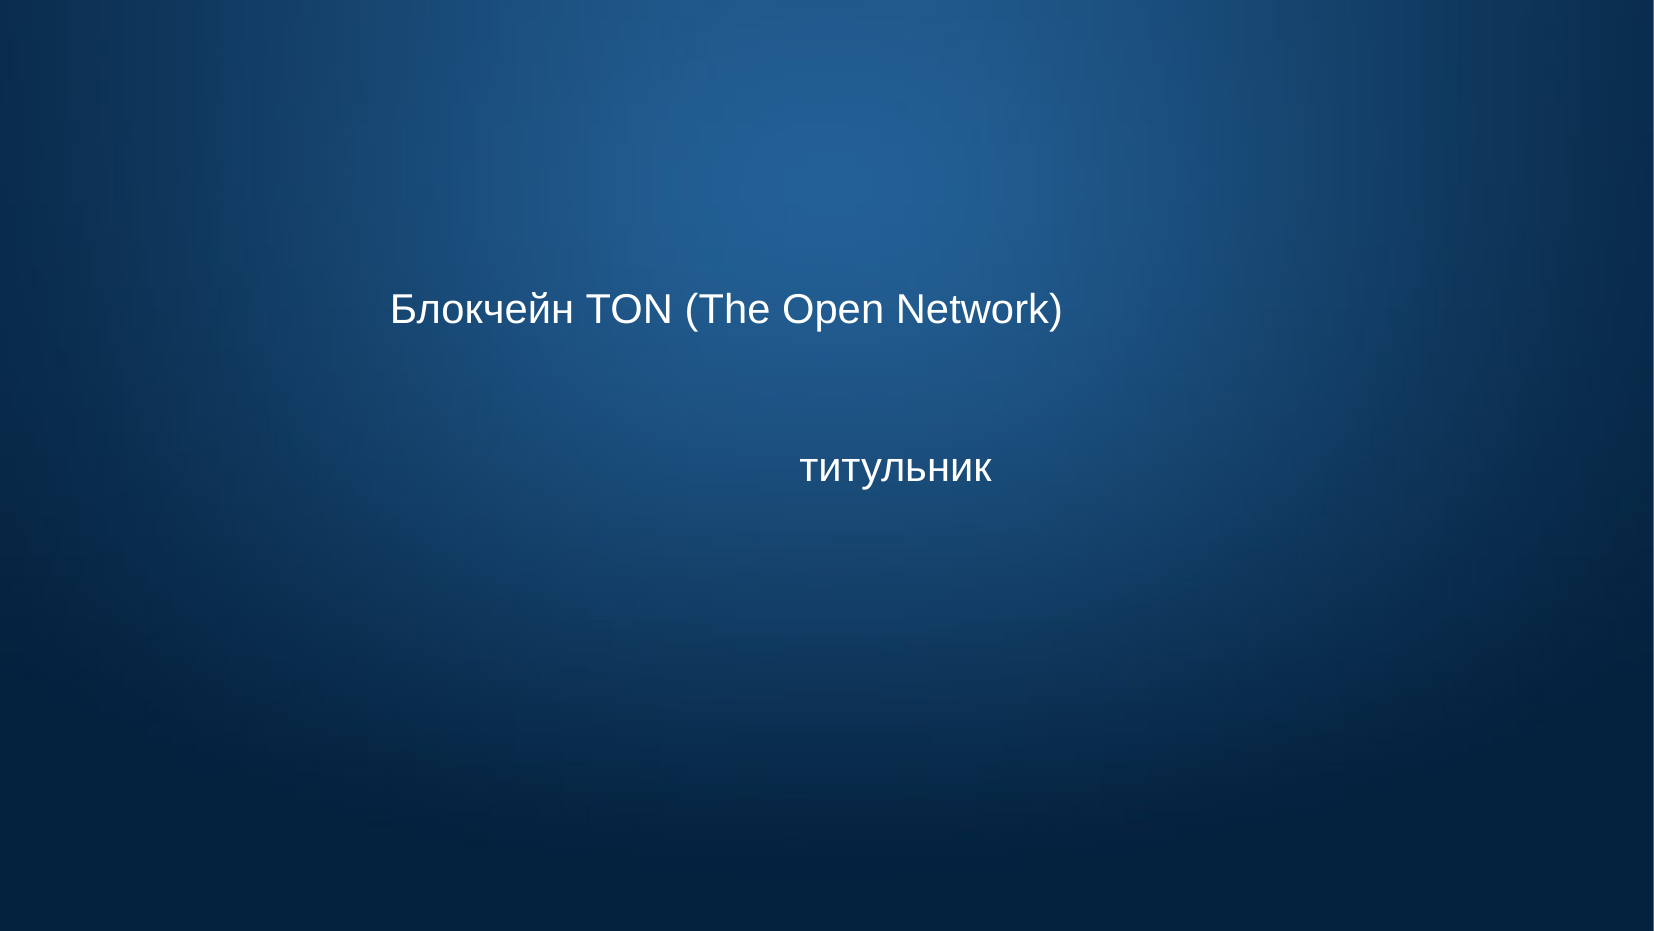

# Блокчейн TON (The Open Network)
титульник